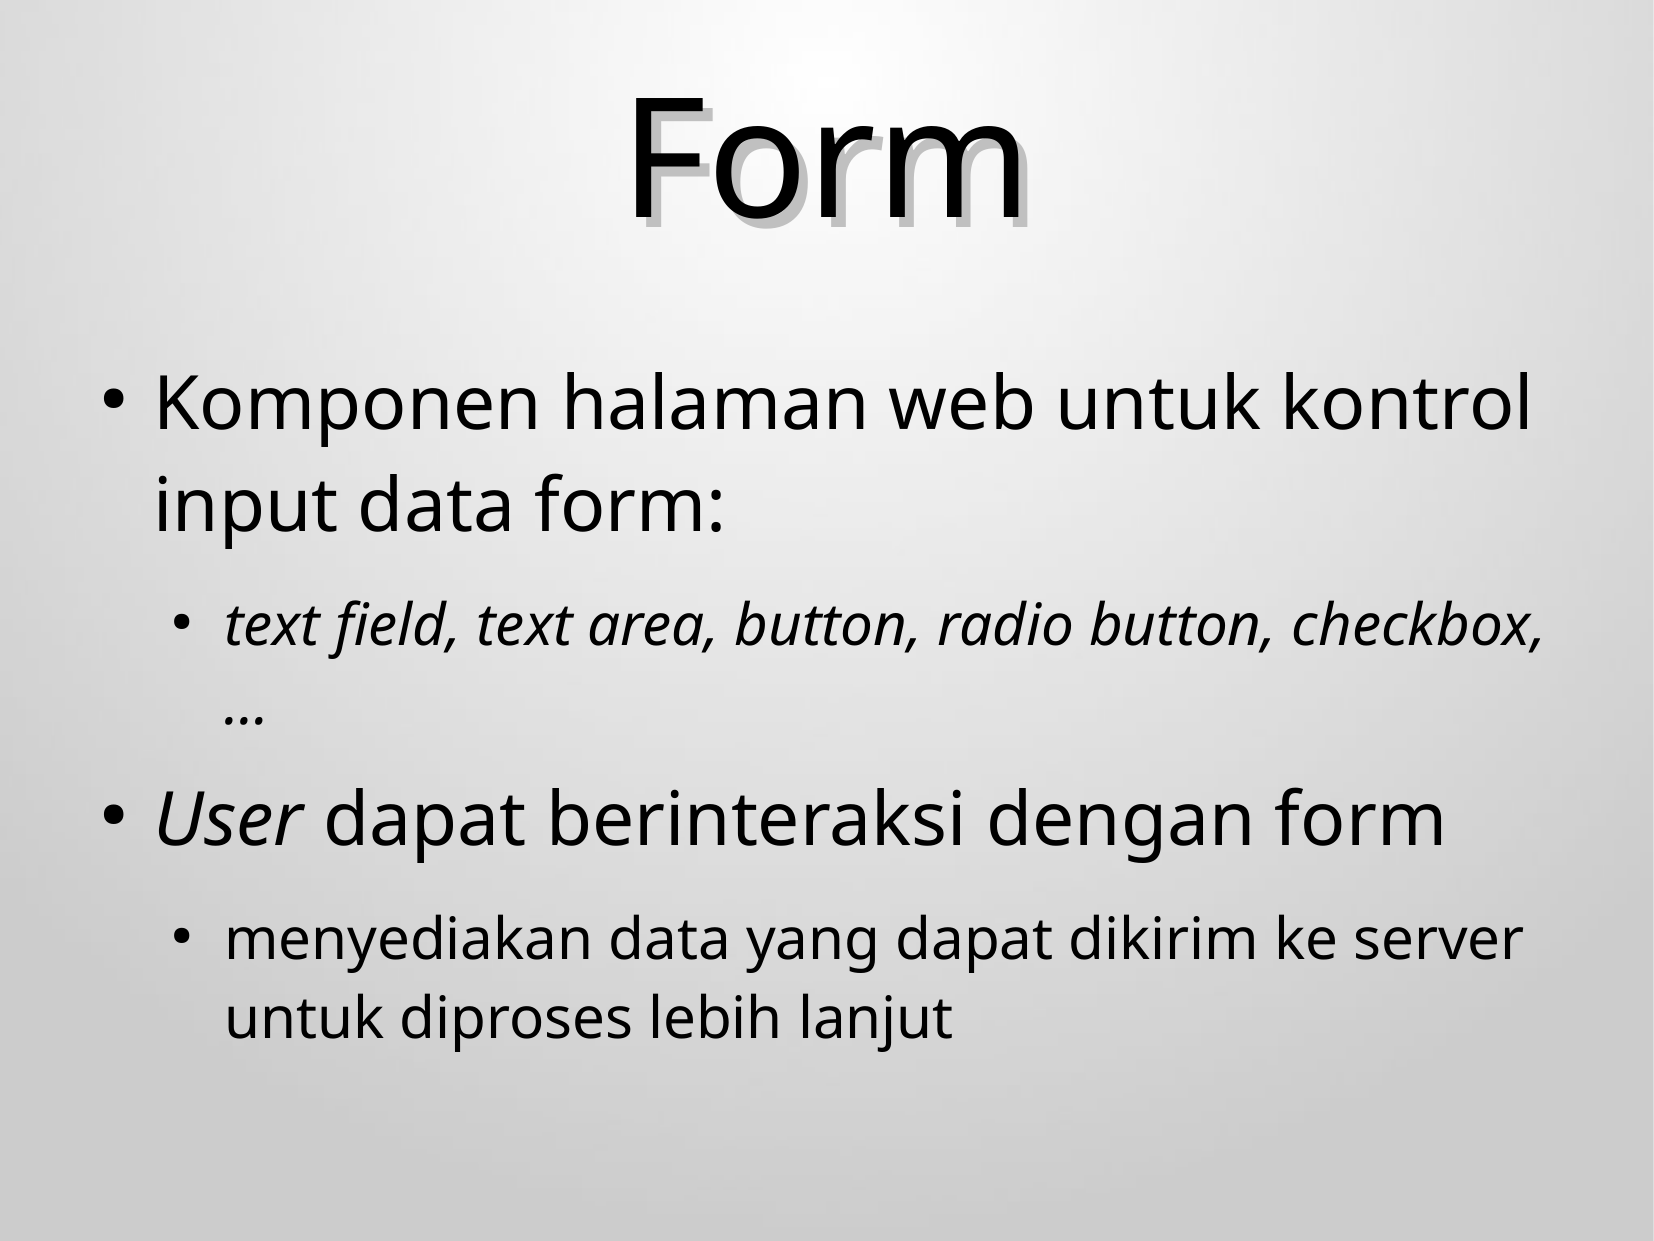

# Form
Komponen halaman web untuk kontrol input data form:
text field, text area, button, radio button, checkbox, …
User dapat berinteraksi dengan form
menyediakan data yang dapat dikirim ke server untuk diproses lebih lanjut